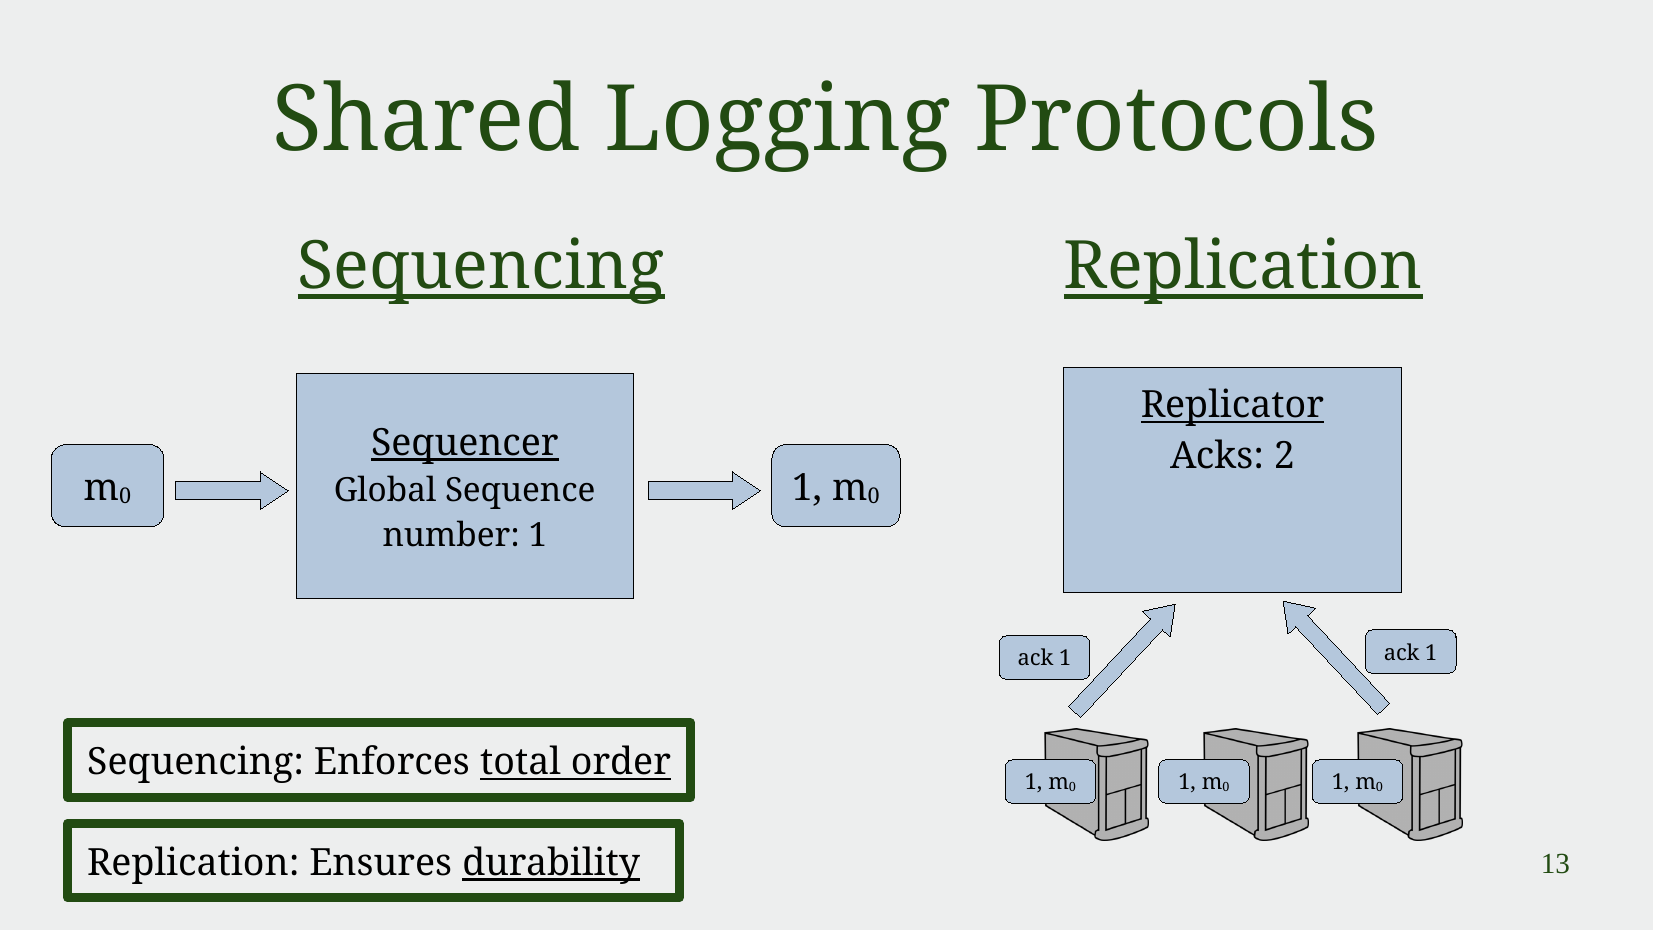

Shared Logging Protocols
Sequencing
# Replication
Replicator
Acks: 2
Sequencer
Global Sequence number: 1
m0
1, m0
ack 1
ack 1
Sequencing: Enforces total order
1, m0
1, m0
1, m0
Replication: Ensures durability
13